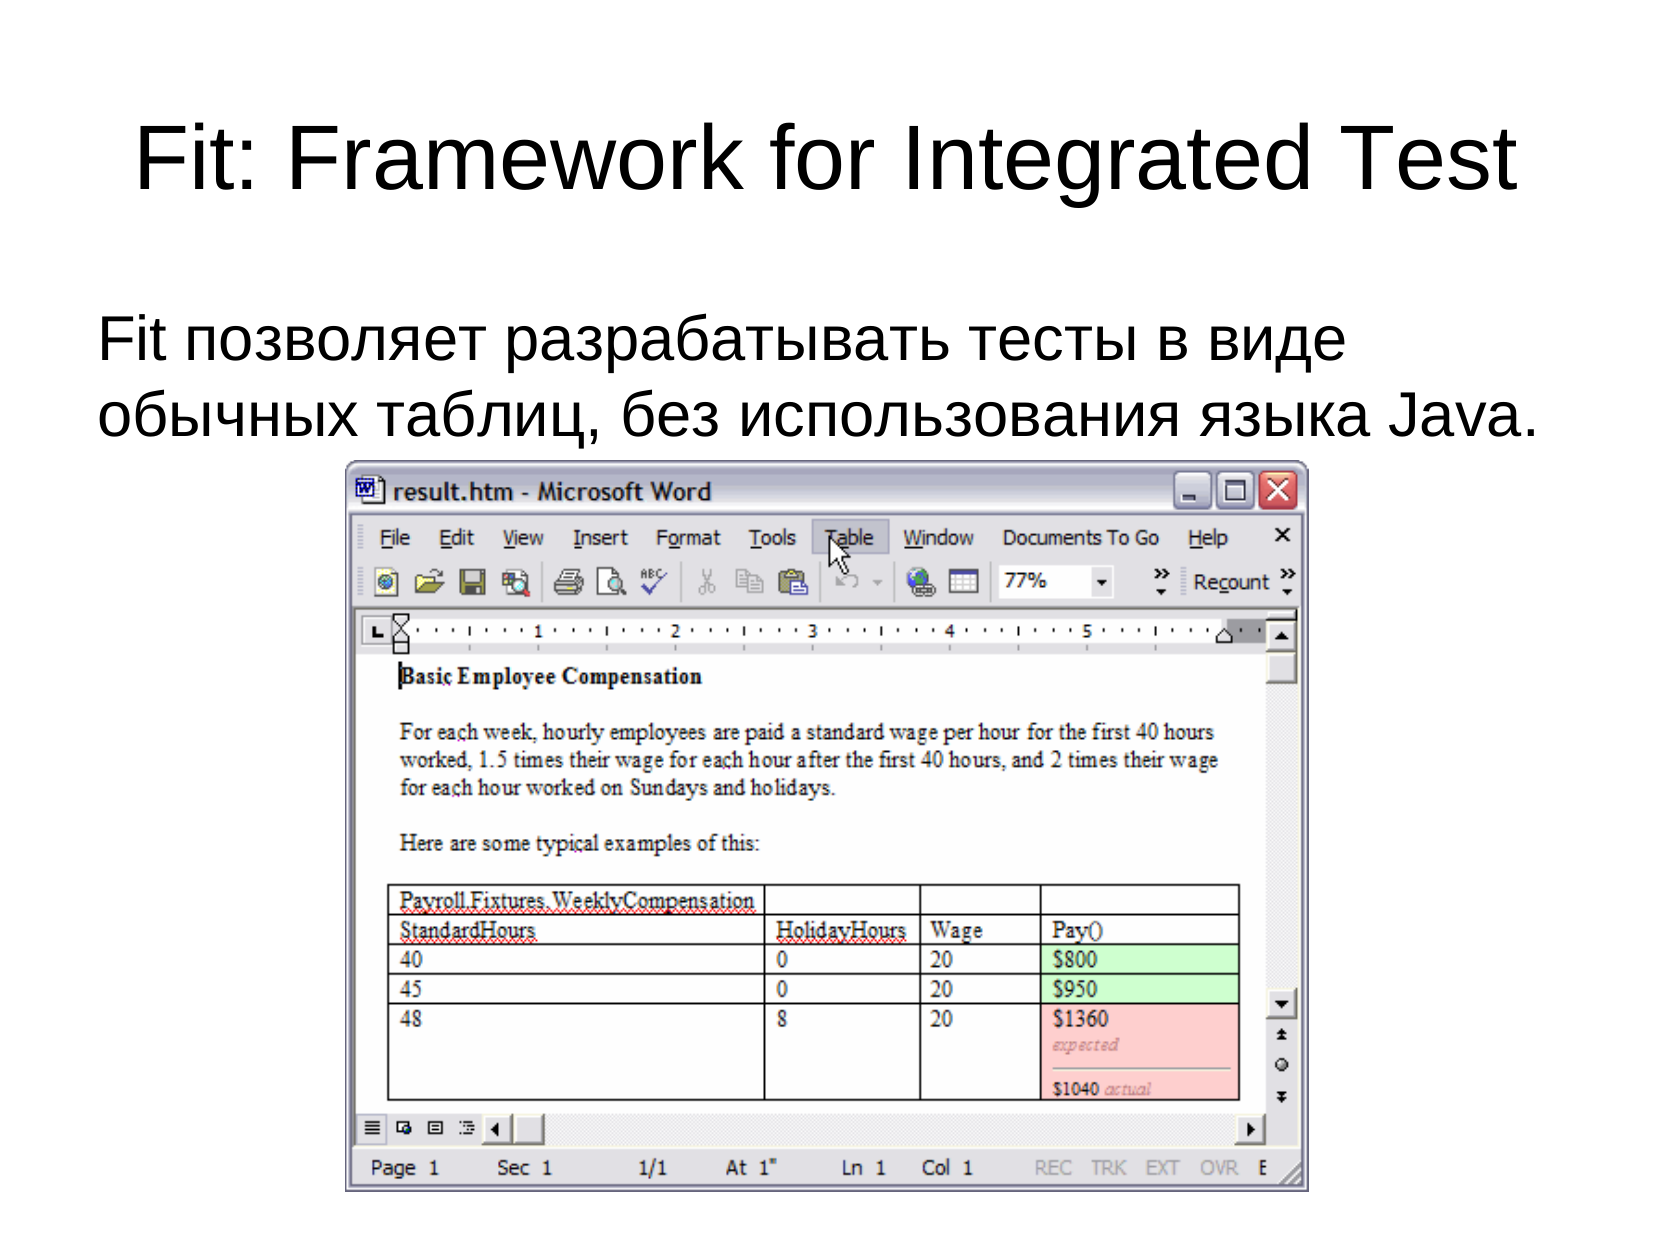

# Fit: Framework for Integrated Test
Fit позволяет разрабатывать тесты в виде обычных таблиц, без использования языка Java.